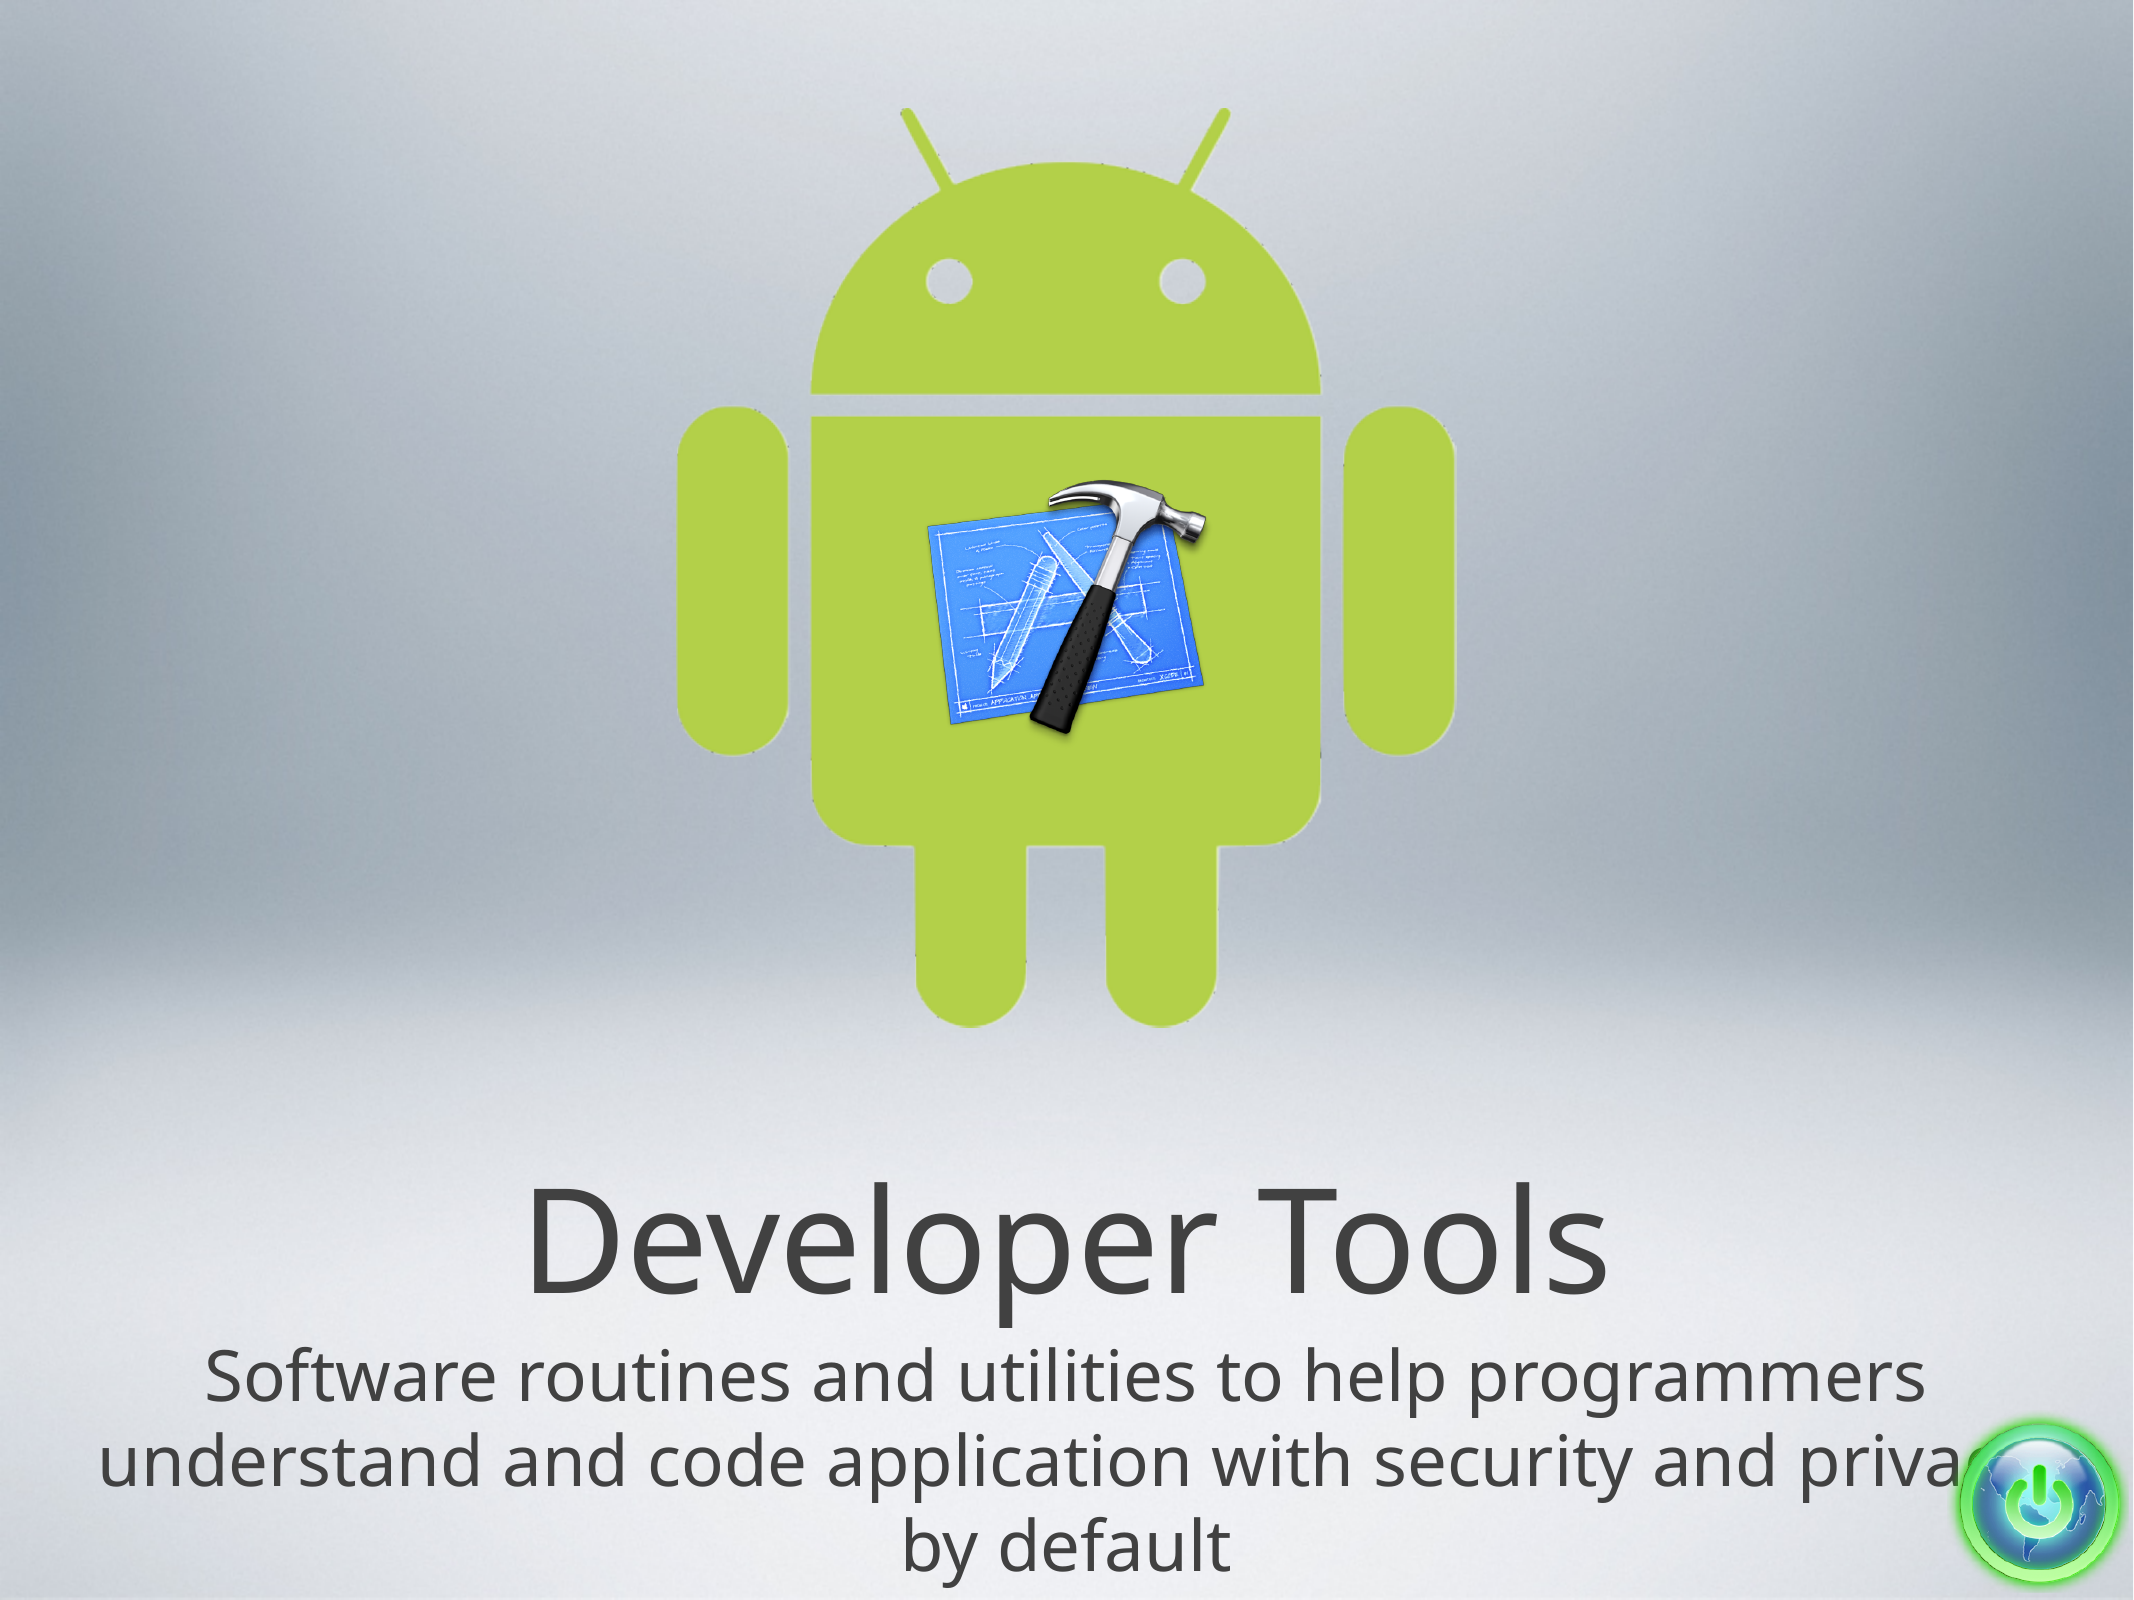

# Developer Tools
Software routines and utilities to help programmers understand and code application with security and privacy by default